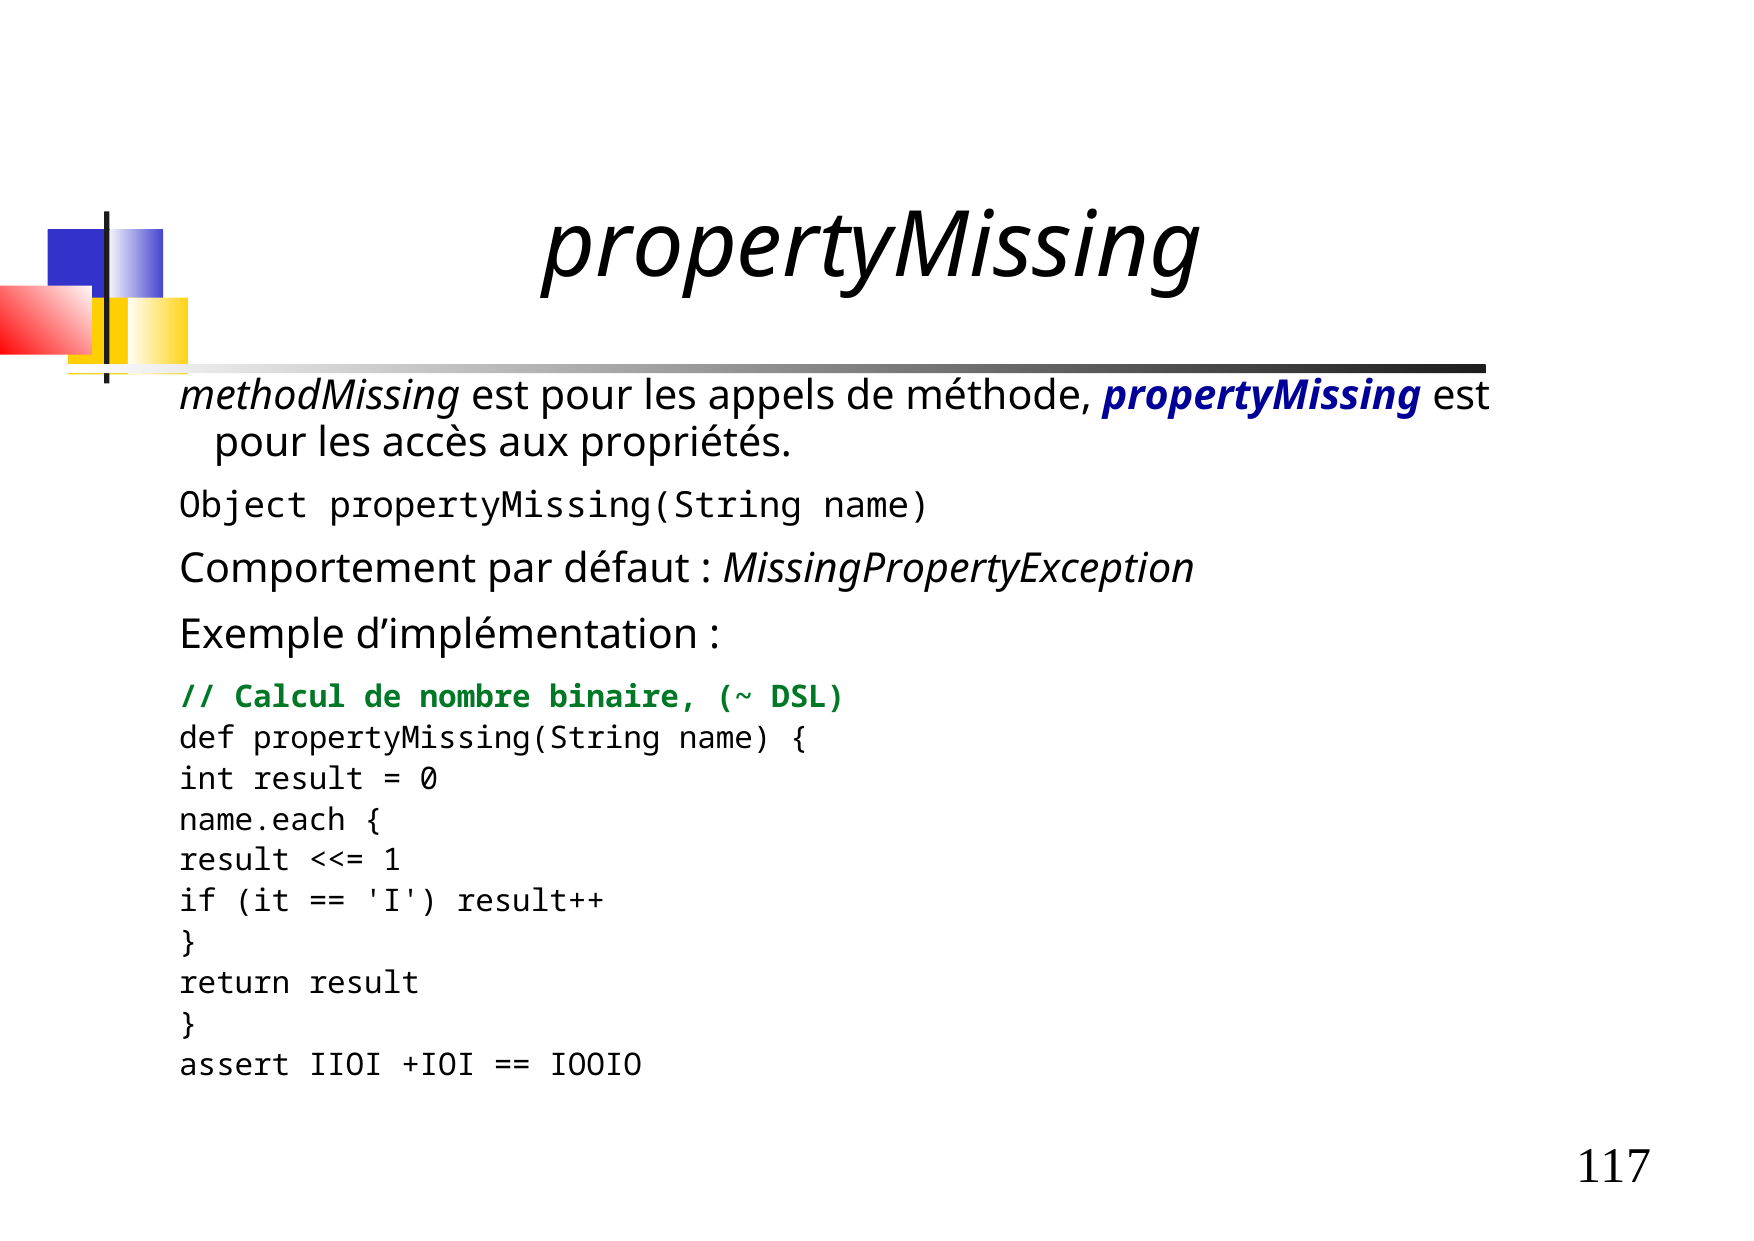

# propertyMissing
methodMissing est pour les appels de méthode, propertyMissing est pour les accès aux propriétés.
Object propertyMissing(String name)
Comportement par défaut : MissingPropertyException
Exemple d’implémentation :
// Calcul de nombre binaire, (~ DSL)
def propertyMissing(String name) {
int result = 0
name.each {
result <<= 1
if (it == 'I') result++
}
return result
}
assert IIOI +IOI == IOOIO